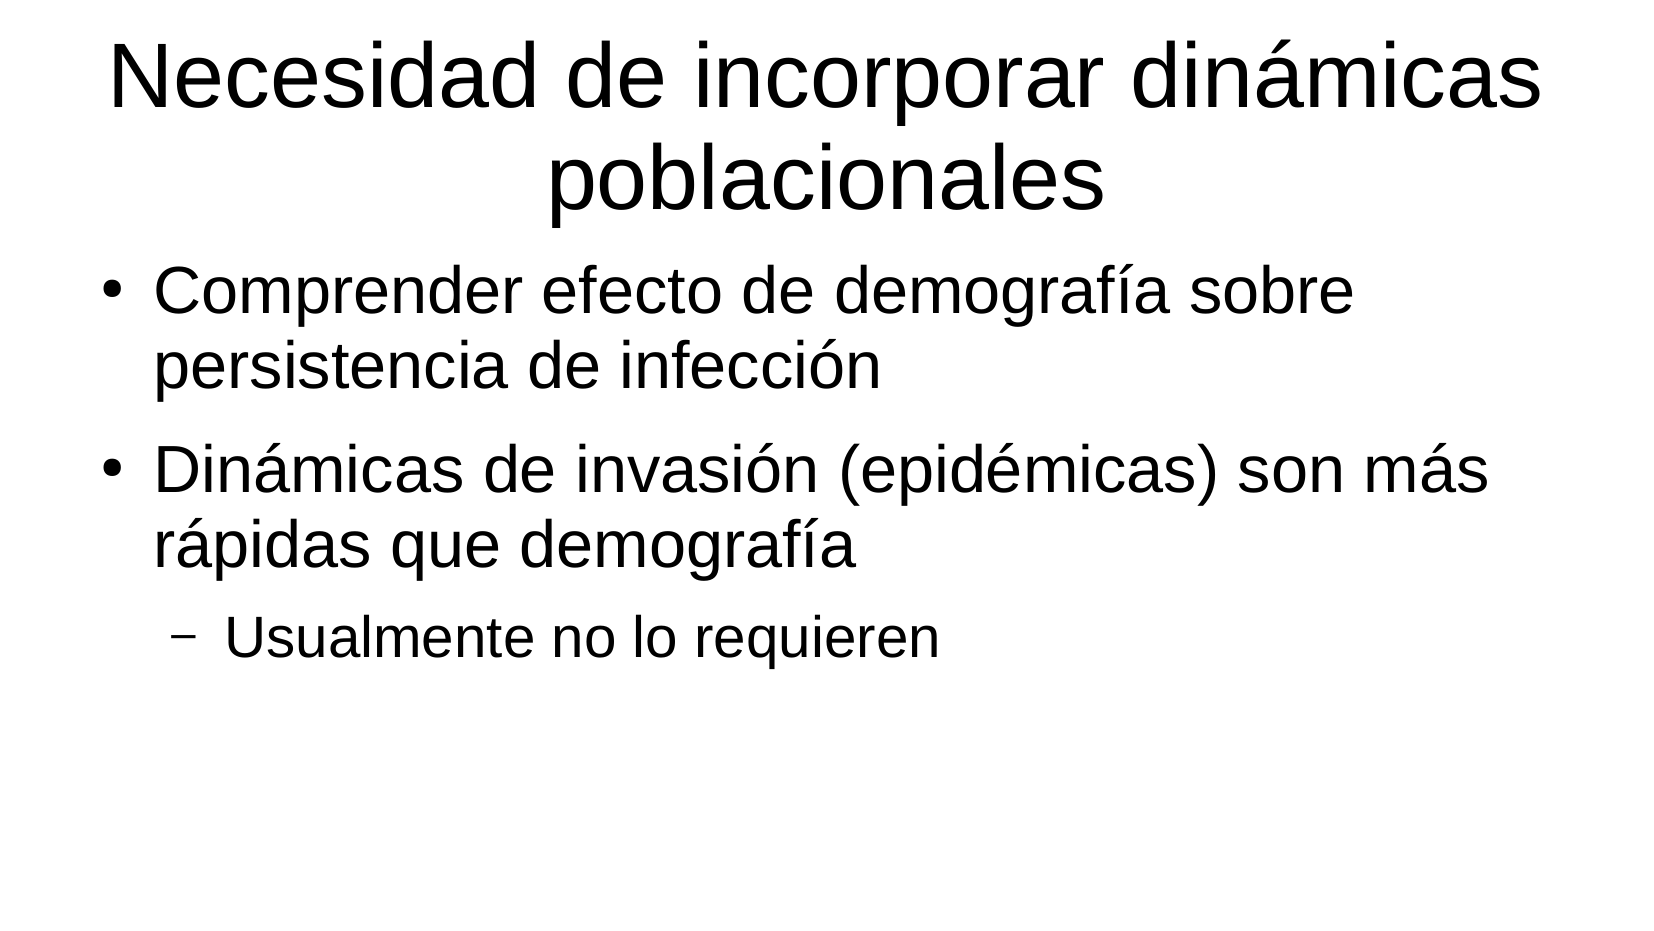

# Necesidad de incorporar dinámicas poblacionales
Comprender efecto de demografía sobre persistencia de infección
Dinámicas de invasión (epidémicas) son más rápidas que demografía
Usualmente no lo requieren